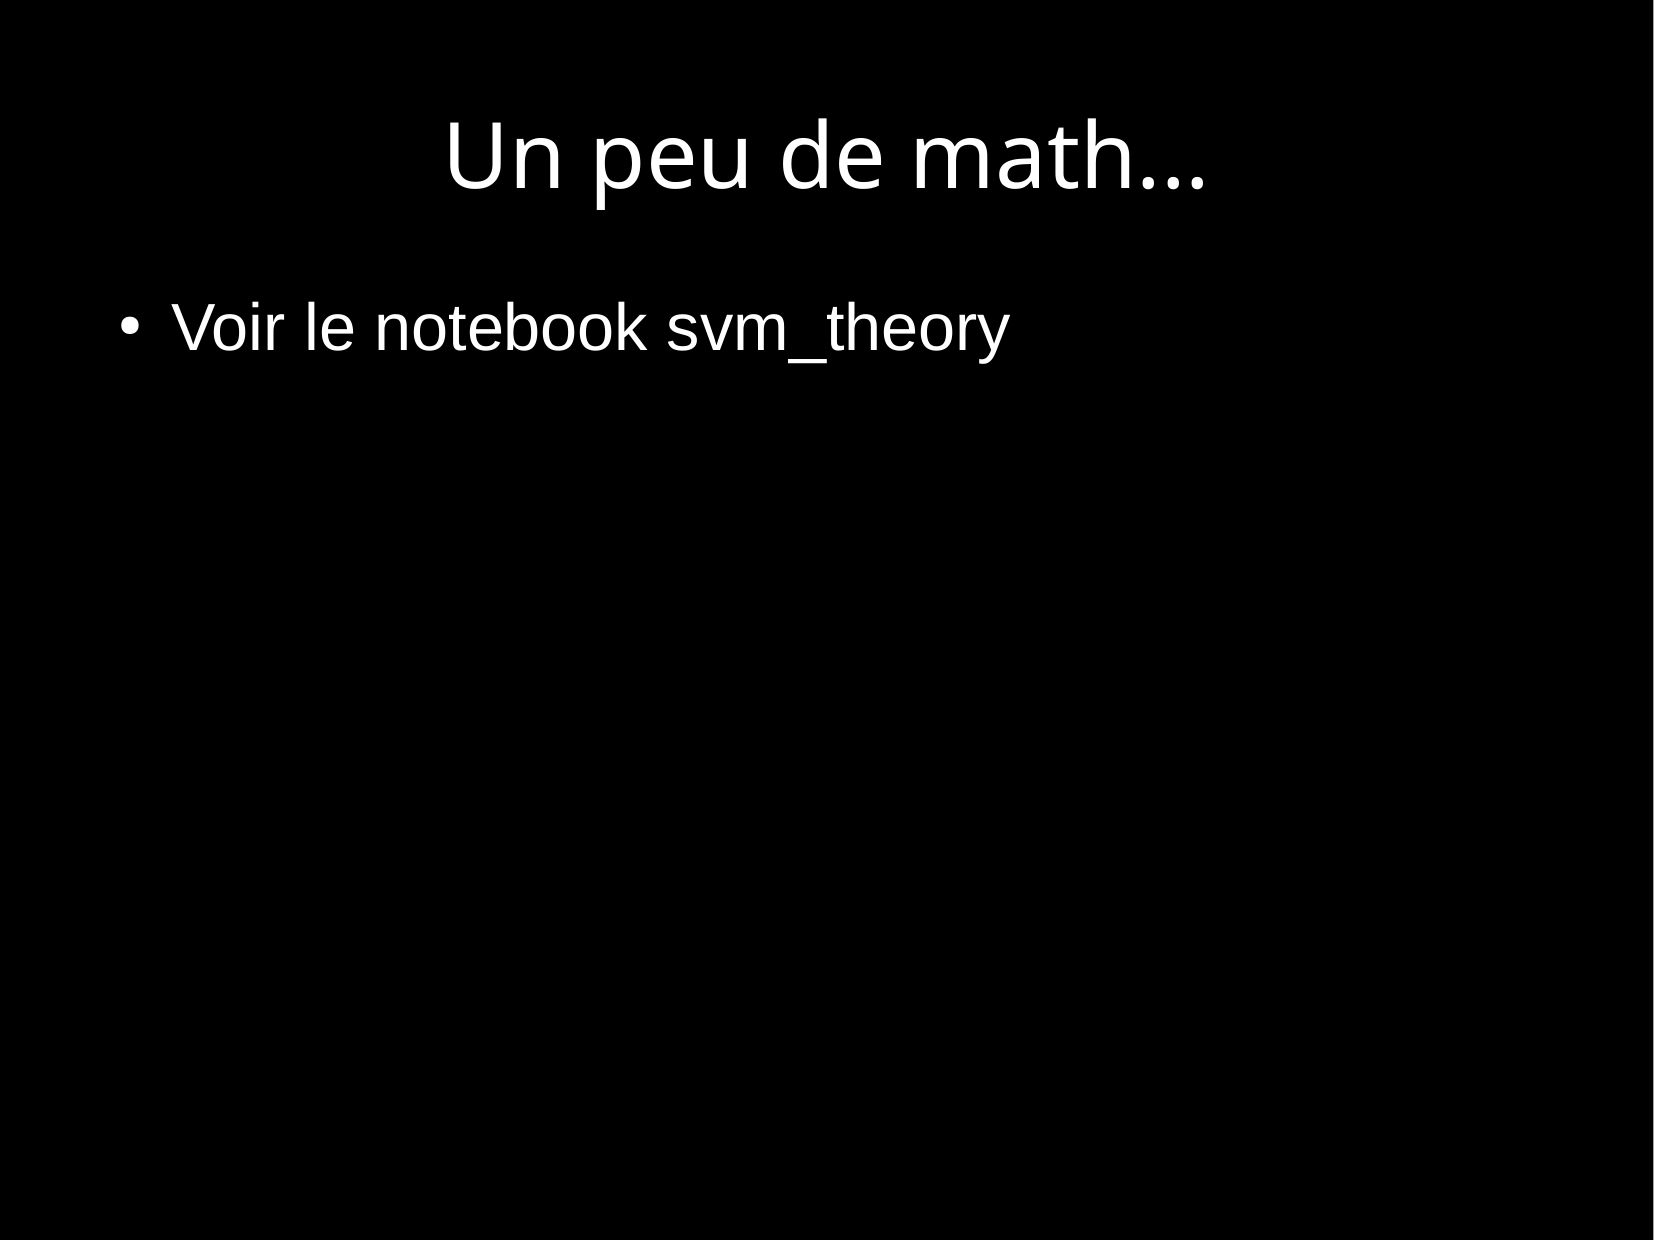

# Un peu de math...
Voir le notebook svm_theory